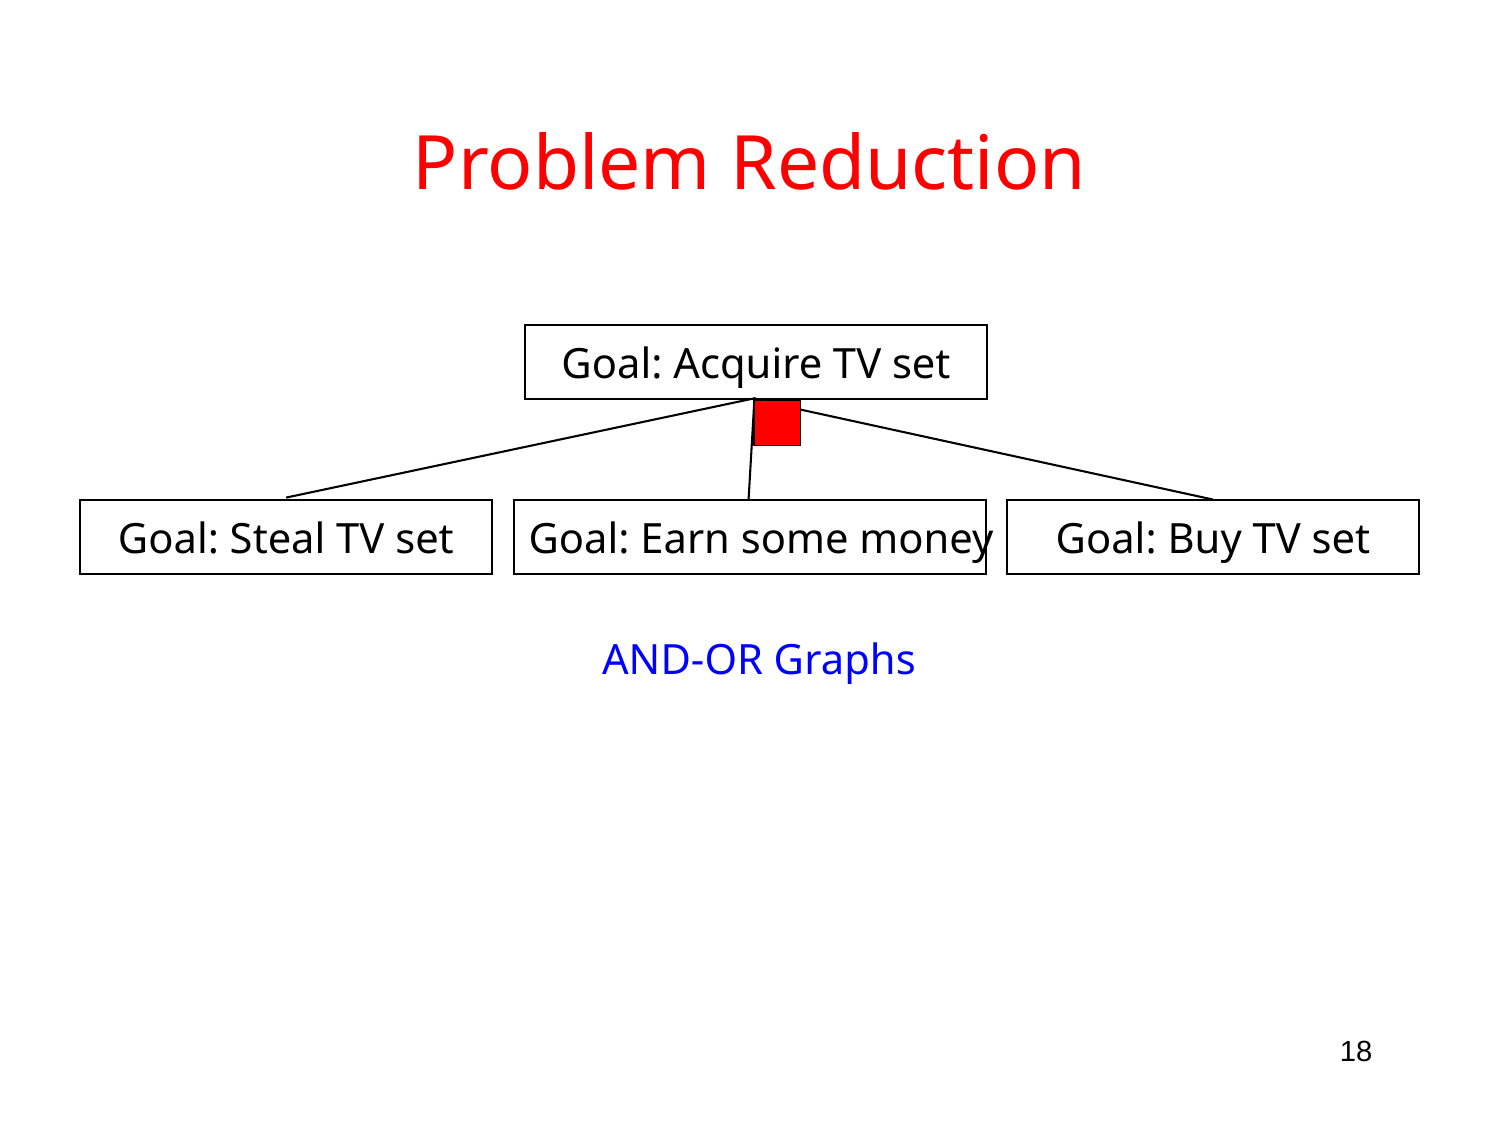

Problem Reduction
Goal: Acquire TV set
Goal: Steal TV set
Goal: Earn some money
Goal: Buy TV set
AND-OR Graphs